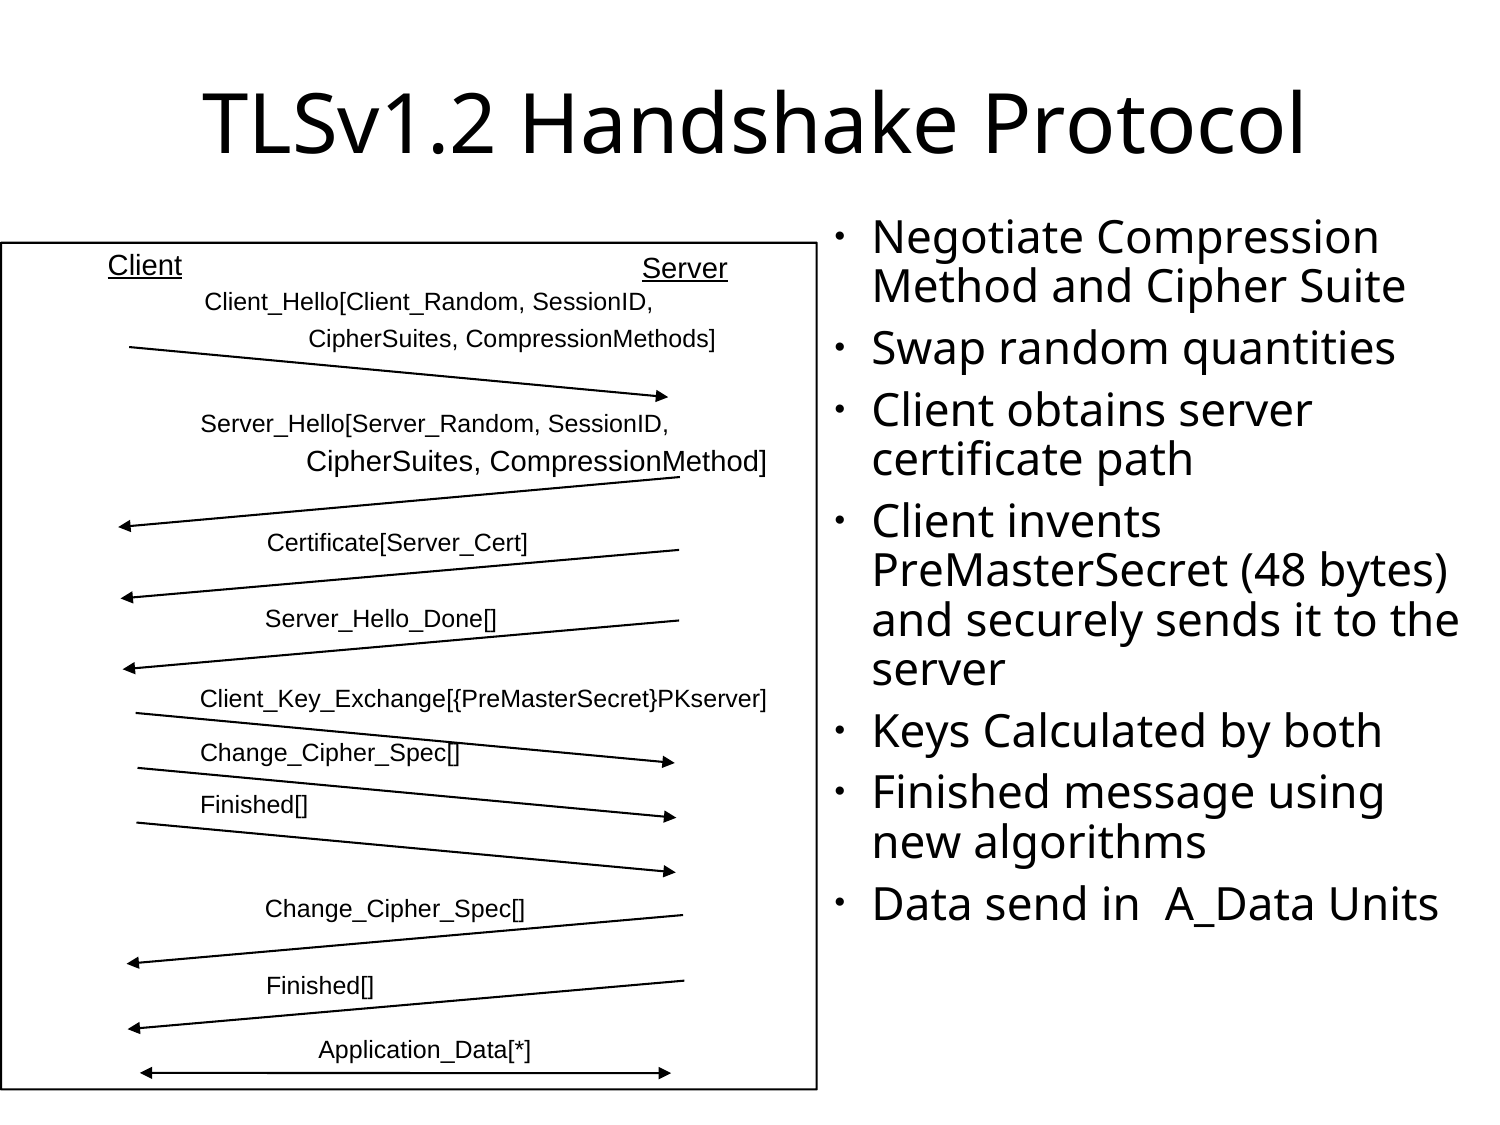

TLSv1.2 Handshake Protocol
Negotiate Compression Method and Cipher Suite
Swap random quantities
Client obtains server certificate path
Client invents PreMasterSecret (48 bytes) and securely sends it to the server
Keys Calculated by both
Finished message using new algorithms
Data send in A_Data Units
Client
Server
Client_Hello[Client_Random, SessionID,
CipherSuites, CompressionMethods]
Server_Hello[Server_Random, SessionID,
CipherSuites, CompressionMethod]
Certificate[Server_Cert]
Server_Hello_Done[]
Client_Key_Exchange[{PreMasterSecret}PKserver]
Change_Cipher_Spec[]
Finished[]
Change_Cipher_Spec[]
Finished[]
Application_Data[*]